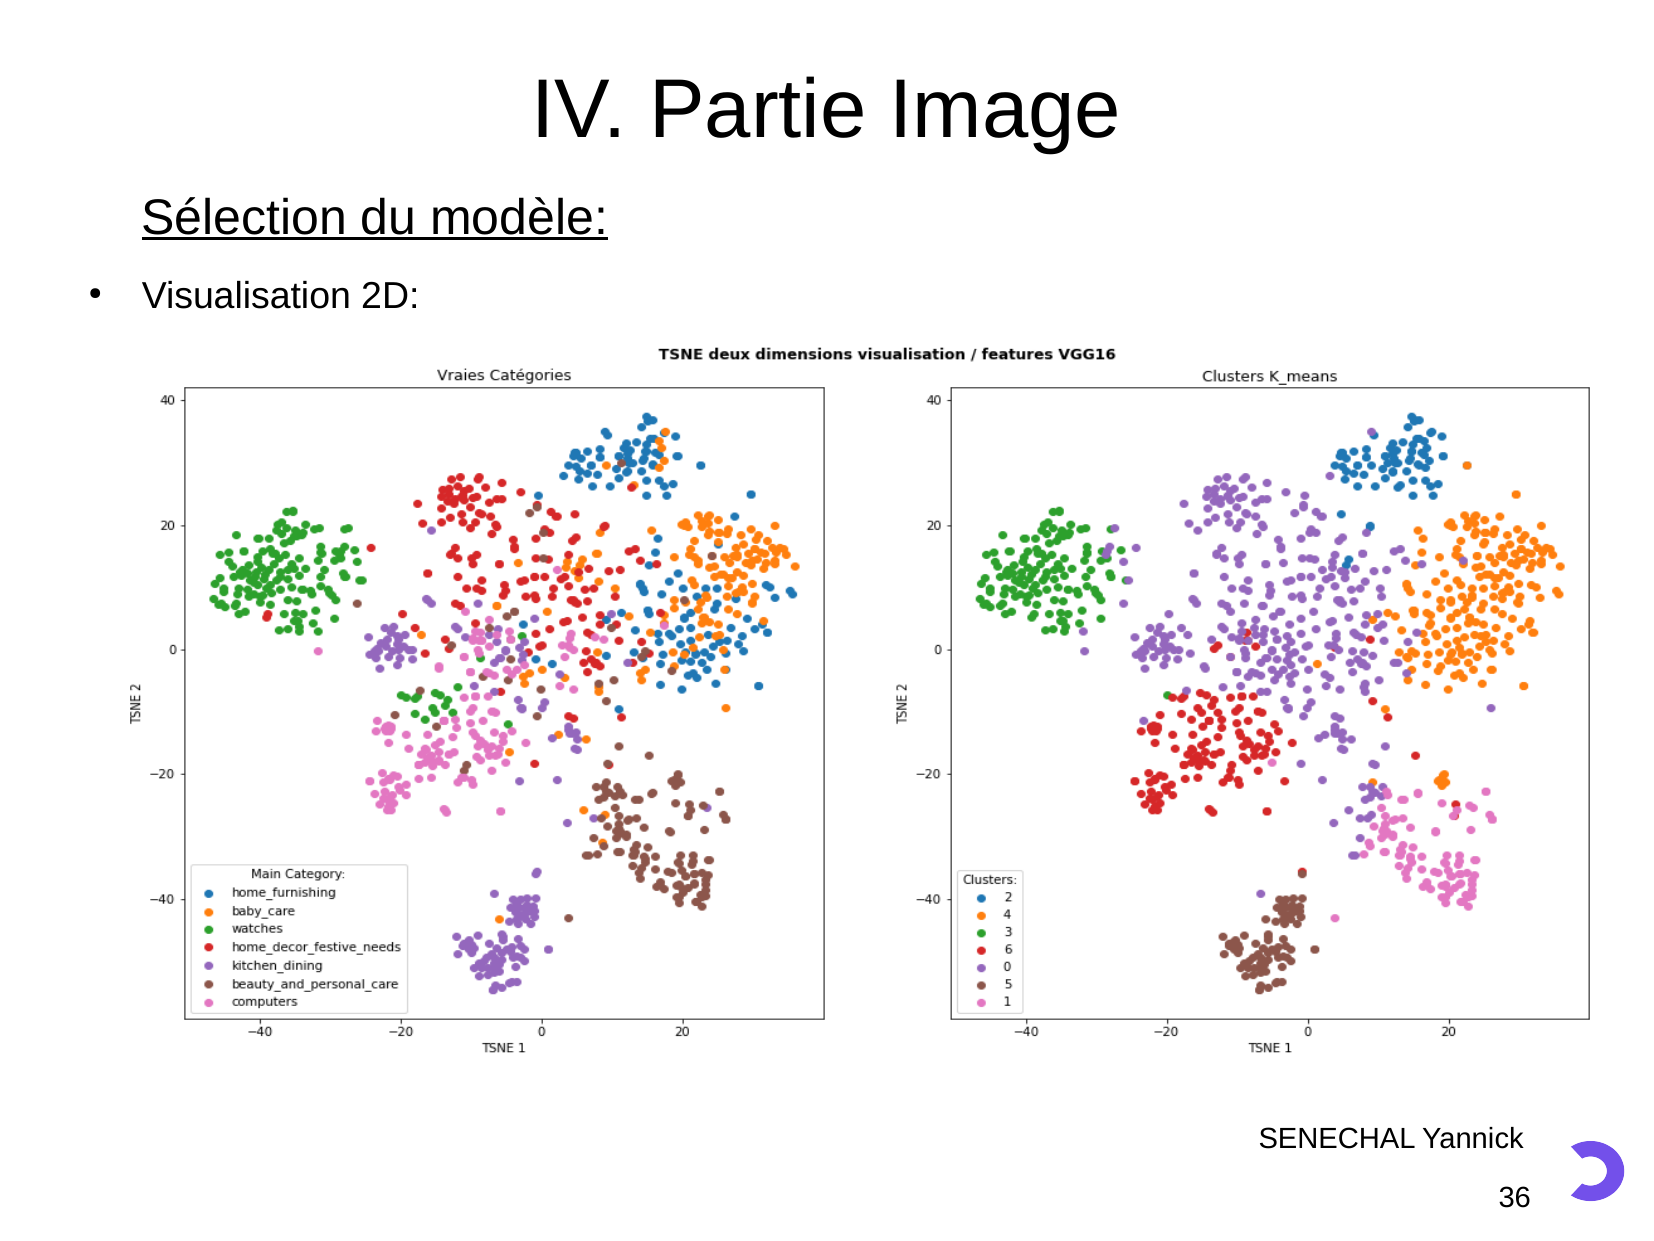

# IV. Partie Image
Sélection du modèle:
Visualisation 2D:
SENECHAL Yannick
36